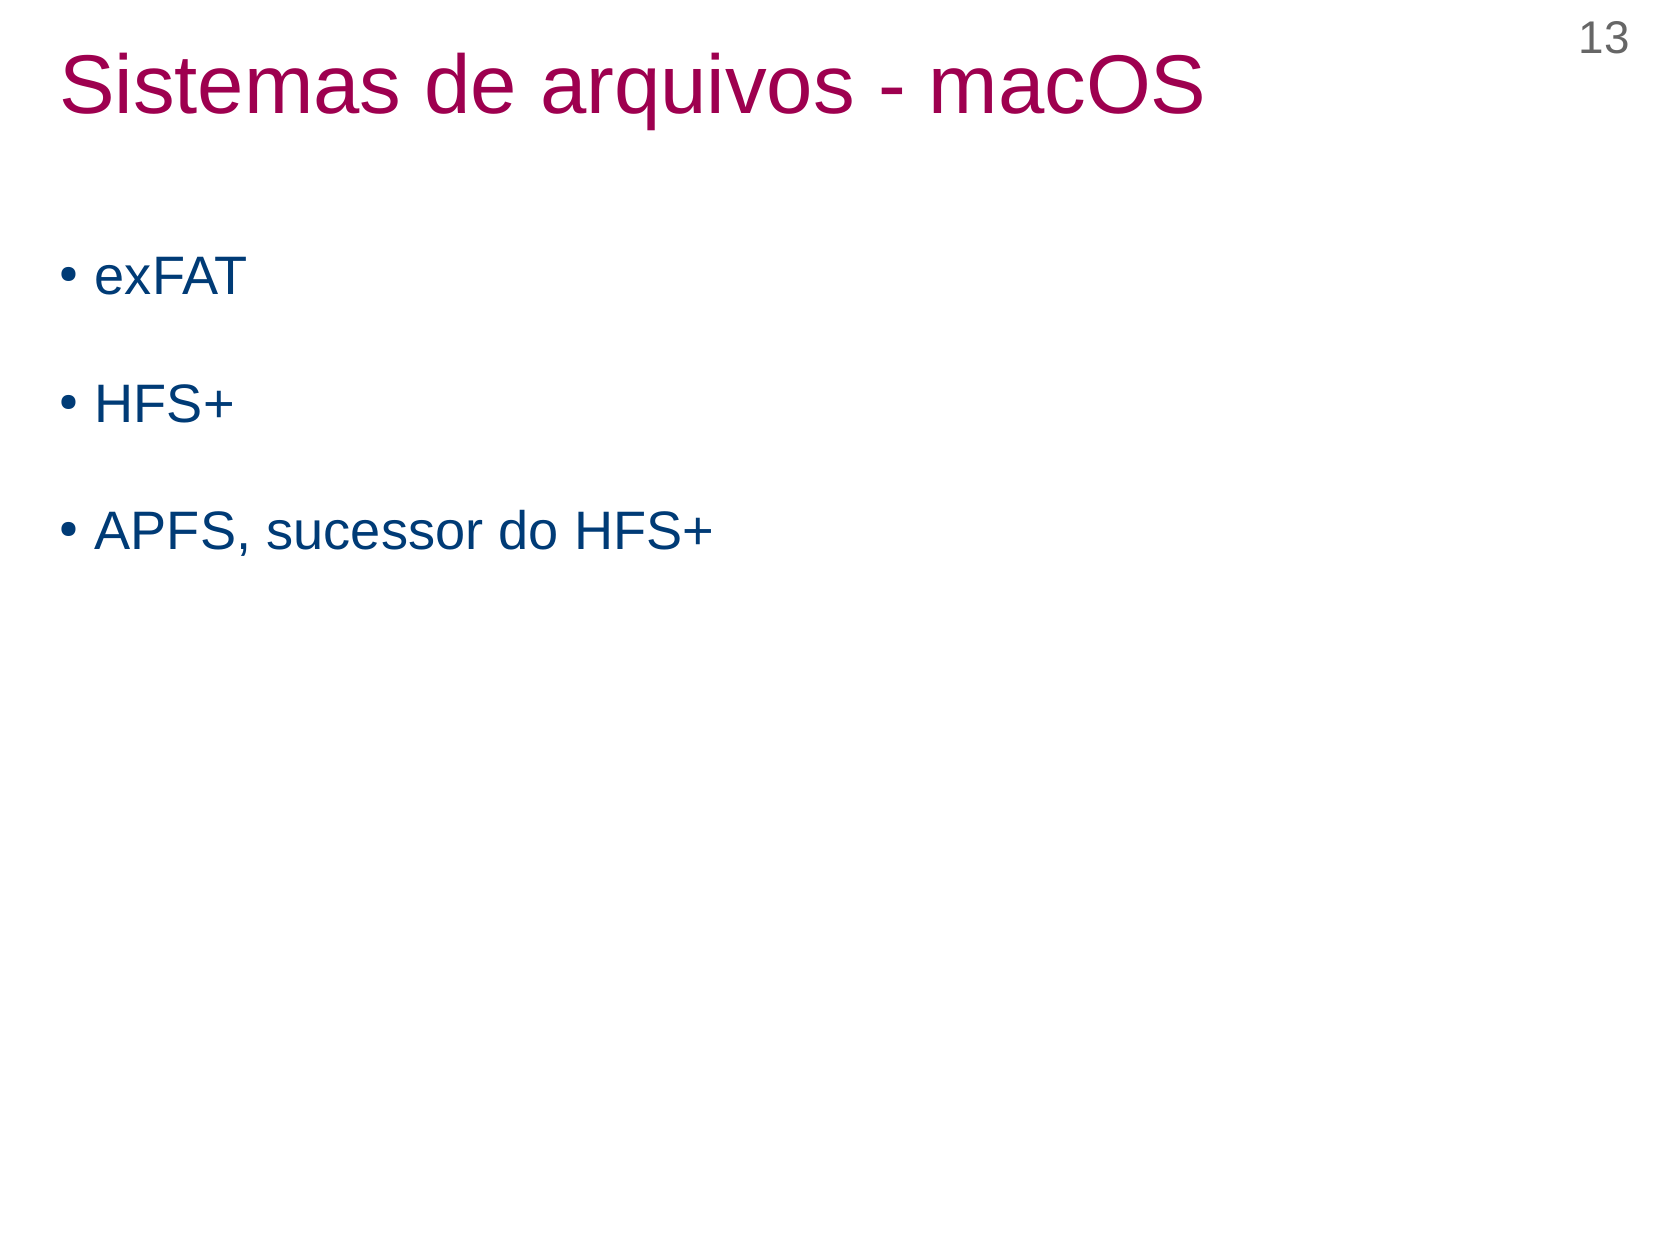

13
# Sistemas de arquivos - macOS
exFAT
HFS+
APFS, sucessor do HFS+